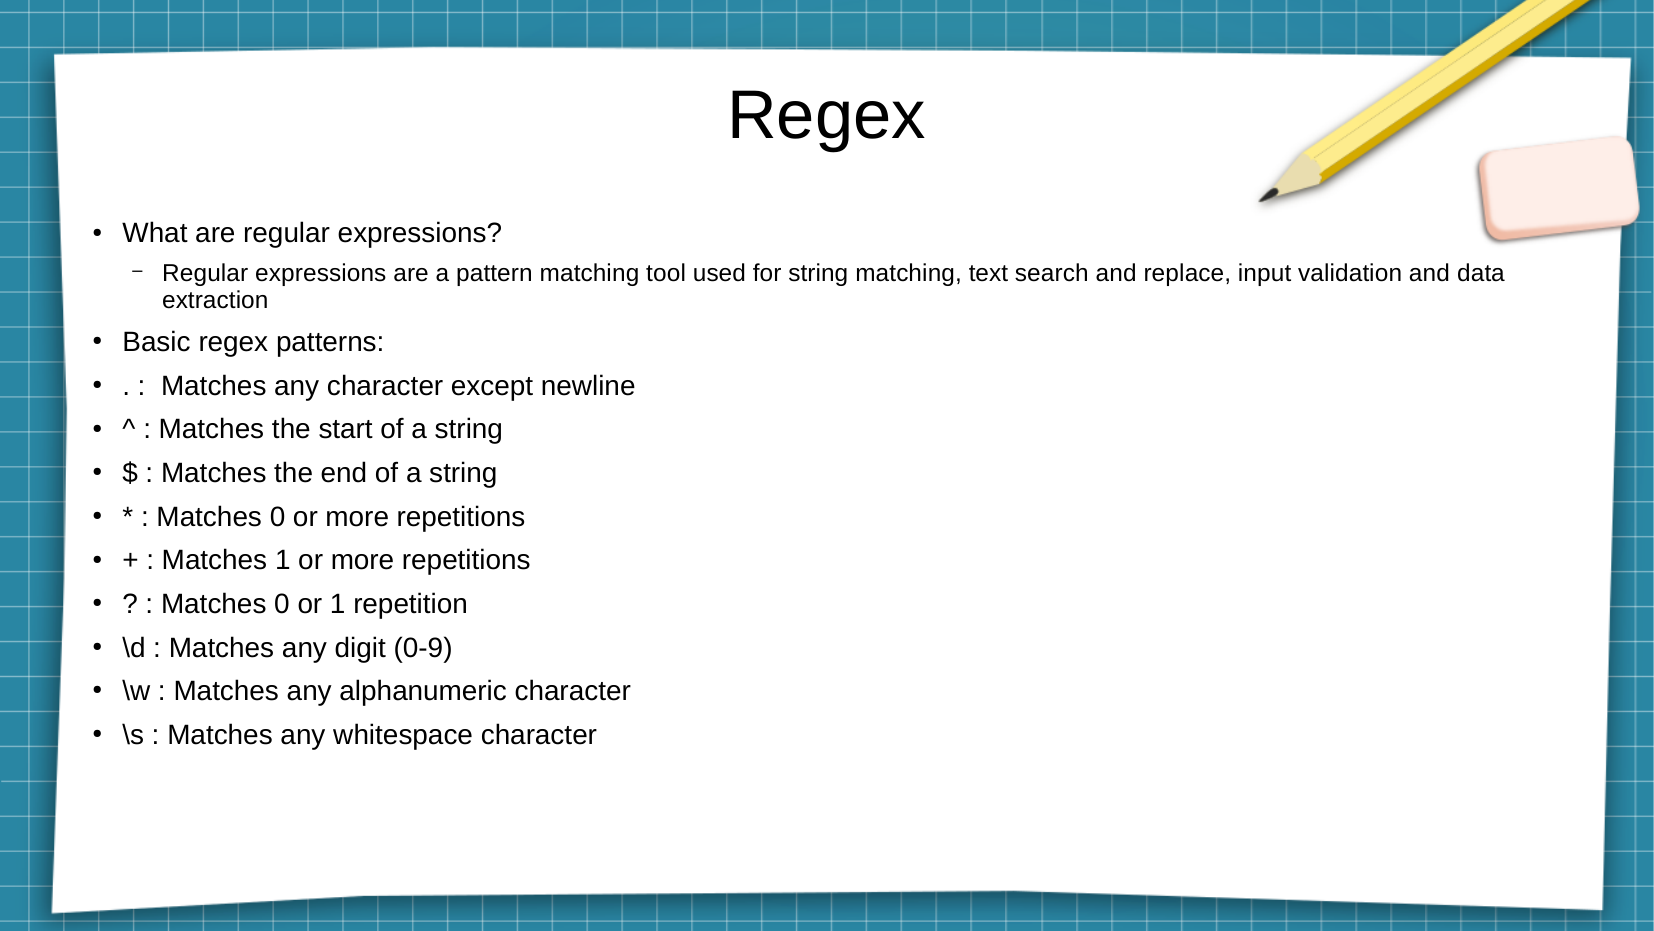

# Regex
What are regular expressions?
Regular expressions are a pattern matching tool used for string matching, text search and replace, input validation and data extraction
Basic regex patterns:
. : Matches any character except newline
^ : Matches the start of a string
$ : Matches the end of a string
* : Matches 0 or more repetitions
+ : Matches 1 or more repetitions
? : Matches 0 or 1 repetition
\d : Matches any digit (0-9)
\w : Matches any alphanumeric character
\s : Matches any whitespace character